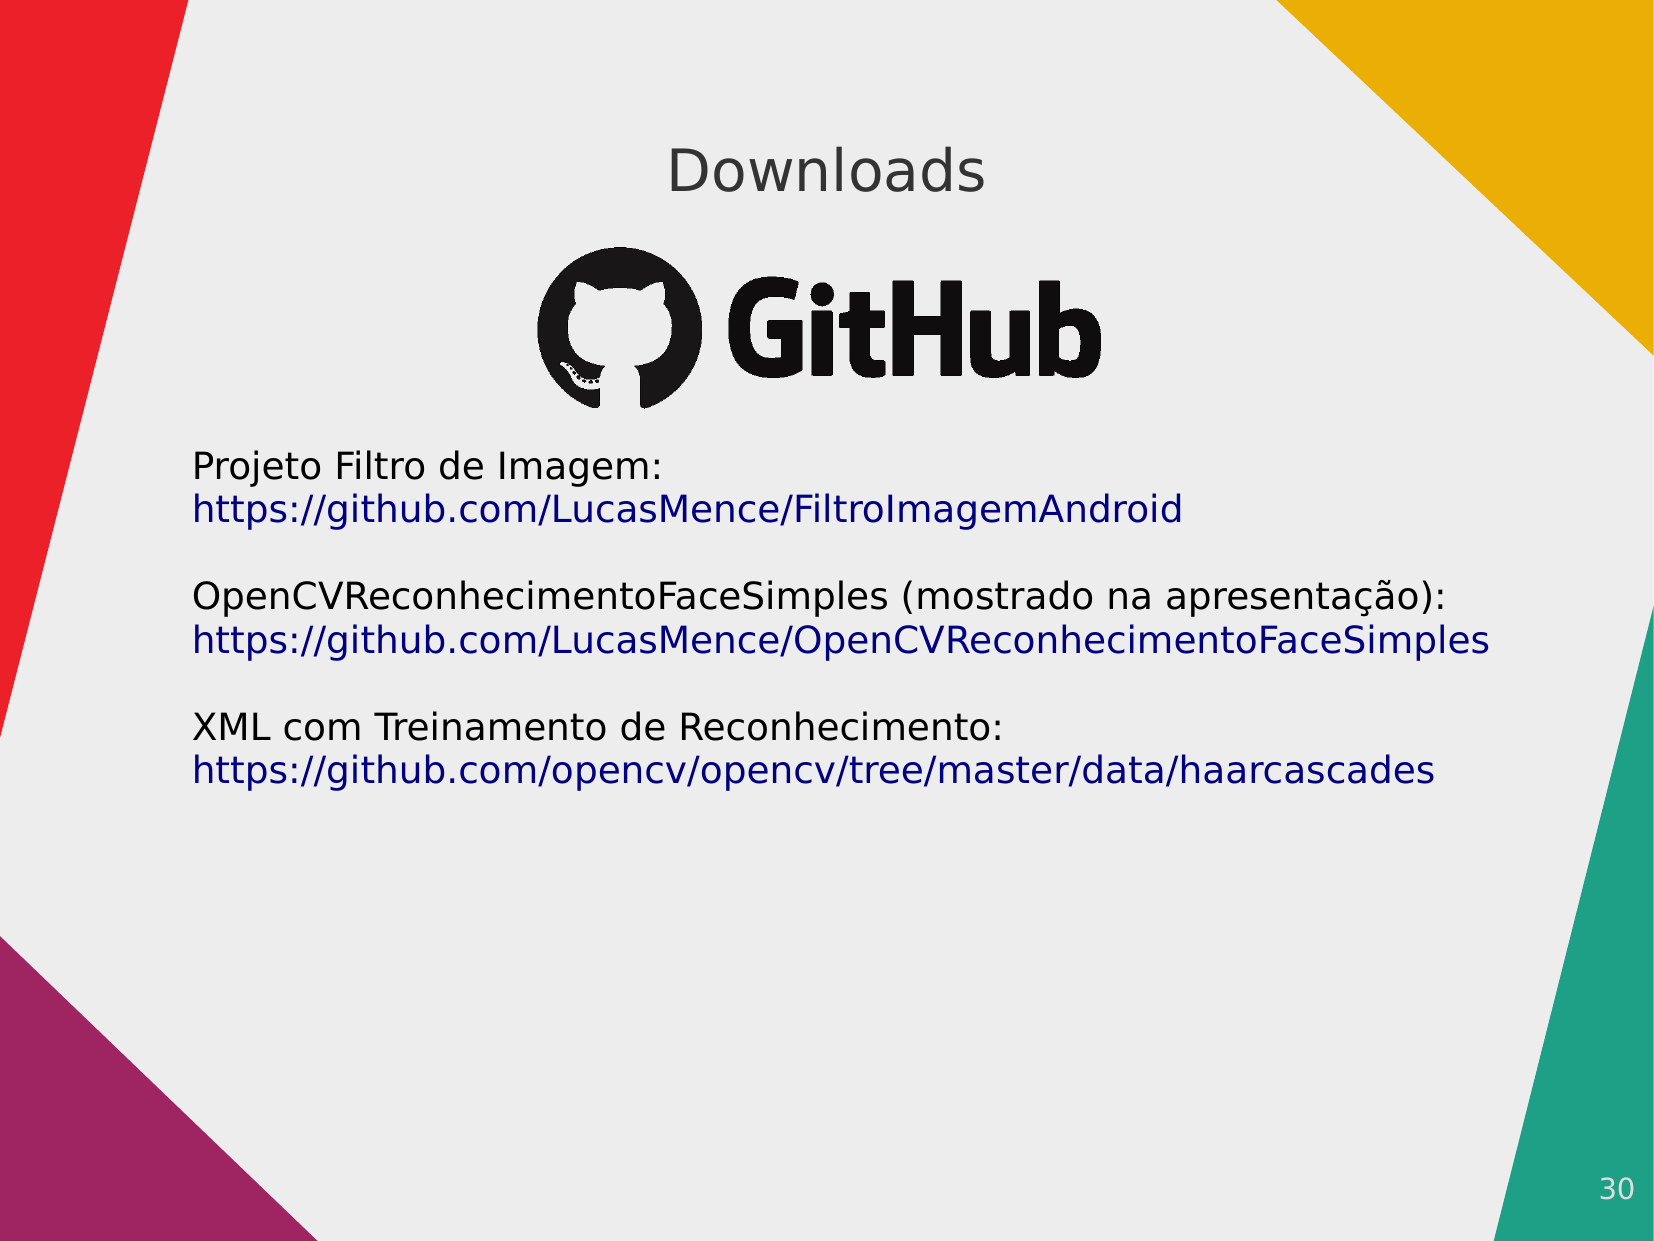

# Downloads
Projeto Filtro de Imagem:
https://github.com/LucasMence/FiltroImagemAndroid
OpenCVReconhecimentoFaceSimples (mostrado na apresentação):
https://github.com/LucasMence/OpenCVReconhecimentoFaceSimples
XML com Treinamento de Reconhecimento:
https://github.com/opencv/opencv/tree/master/data/haarcascades
30